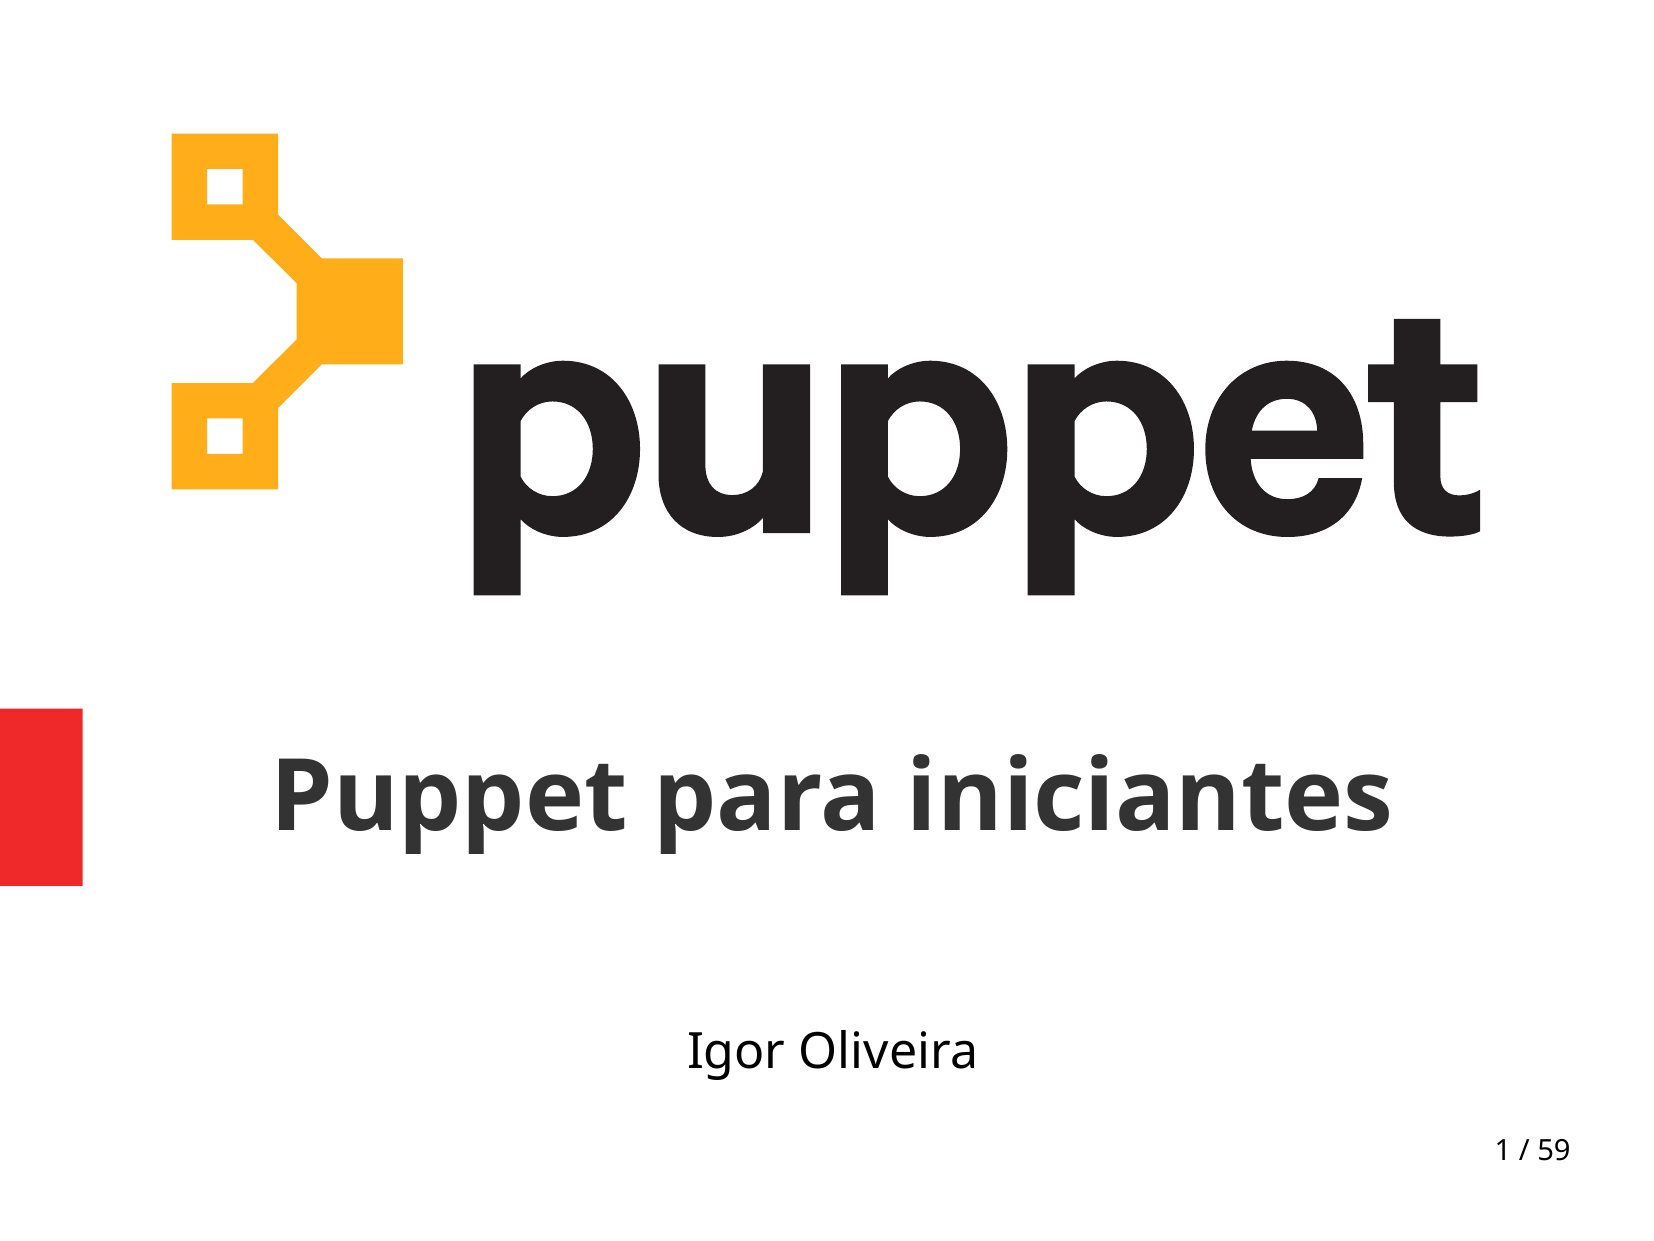

Puppet para iniciantes
# Igor Oliveira
1